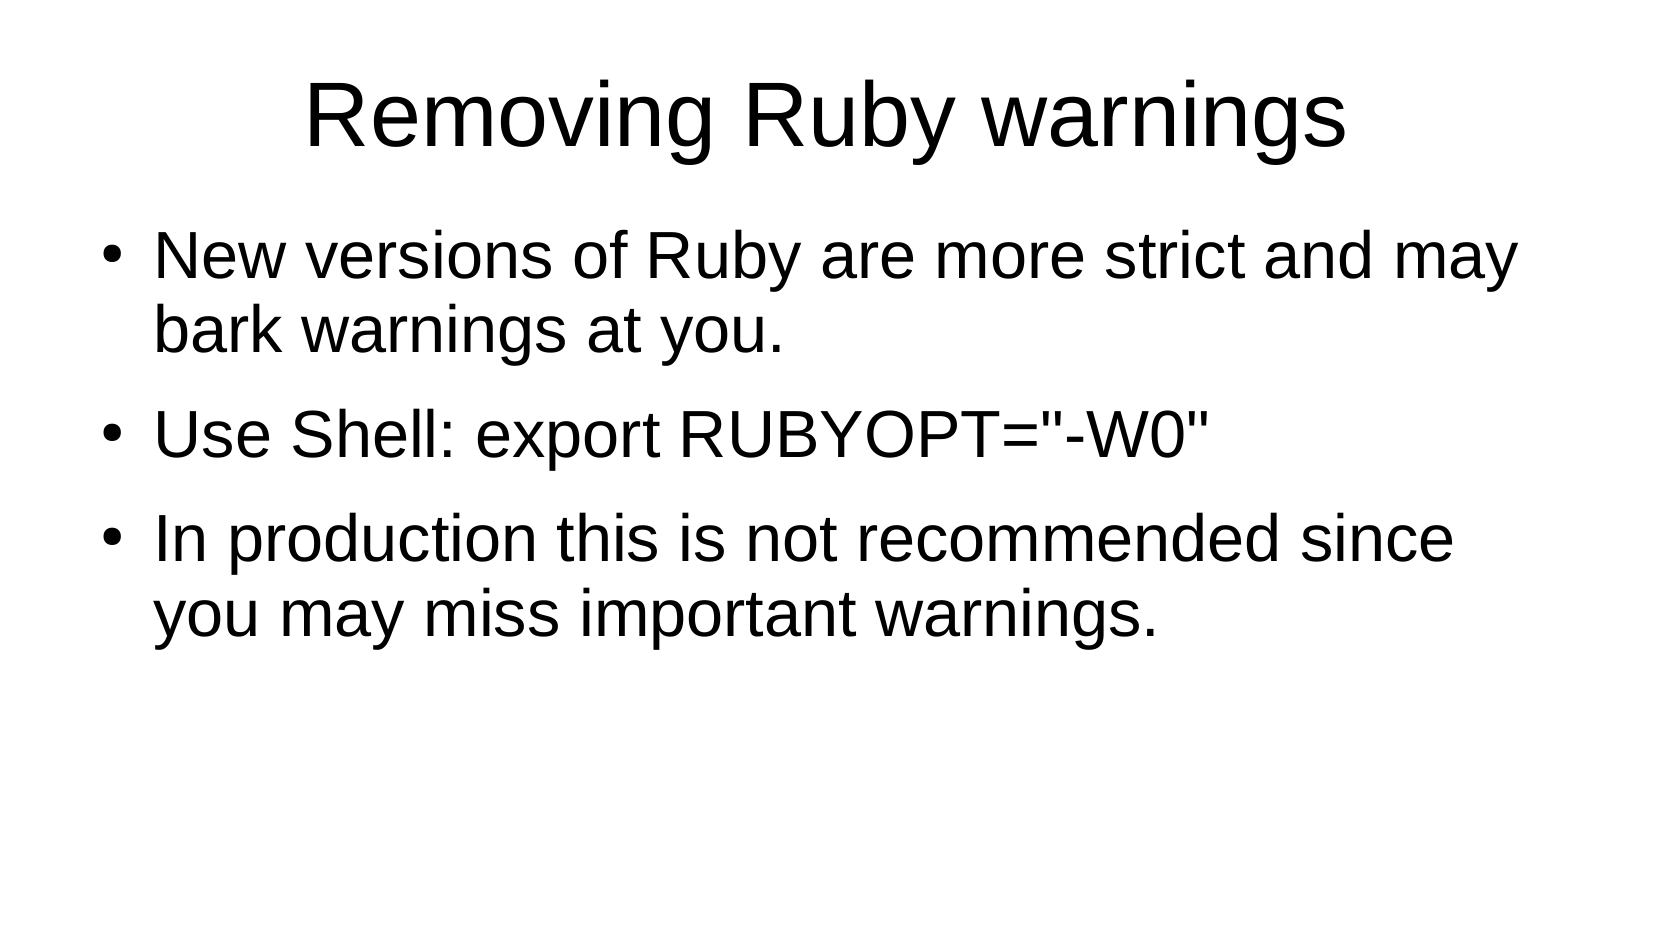

# Removing Ruby warnings
New versions of Ruby are more strict and may bark warnings at you.
Use Shell: export RUBYOPT="-W0"
In production this is not recommended since you may miss important warnings.